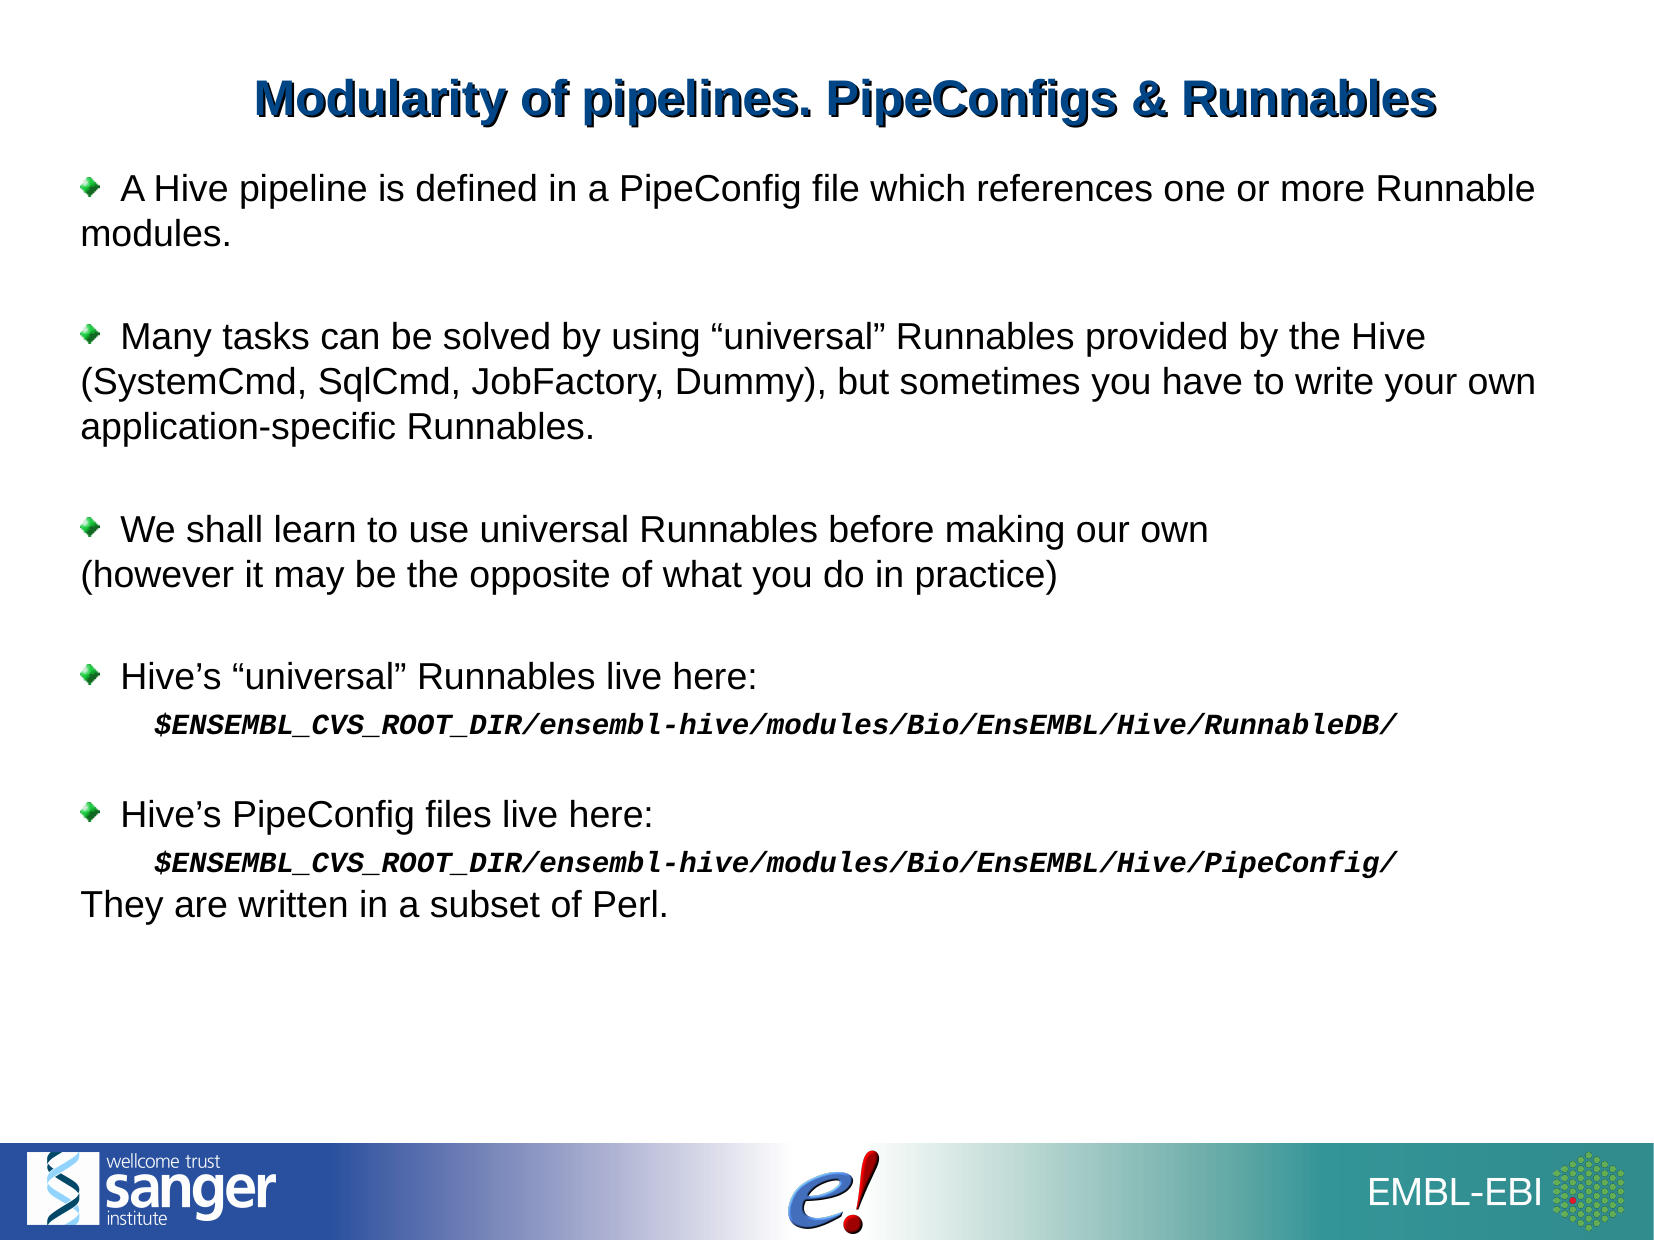

# Modularity of pipelines. PipeConfigs & Runnables
 A Hive pipeline is defined in a PipeConfig file which references one or more Runnable modules.
 Many tasks can be solved by using “universal” Runnables provided by the Hive (SystemCmd, SqlCmd, JobFactory, Dummy), but sometimes you have to write your own application-specific Runnables.
 We shall learn to use universal Runnables before making our own
(however it may be the opposite of what you do in practice)
 Hive’s “universal” Runnables live here:
	$ENSEMBL_CVS_ROOT_DIR/ensembl-hive/modules/Bio/EnsEMBL/Hive/RunnableDB/
 Hive’s PipeConfig files live here:
	$ENSEMBL_CVS_ROOT_DIR/ensembl-hive/modules/Bio/EnsEMBL/Hive/PipeConfig/
They are written in a subset of Perl.